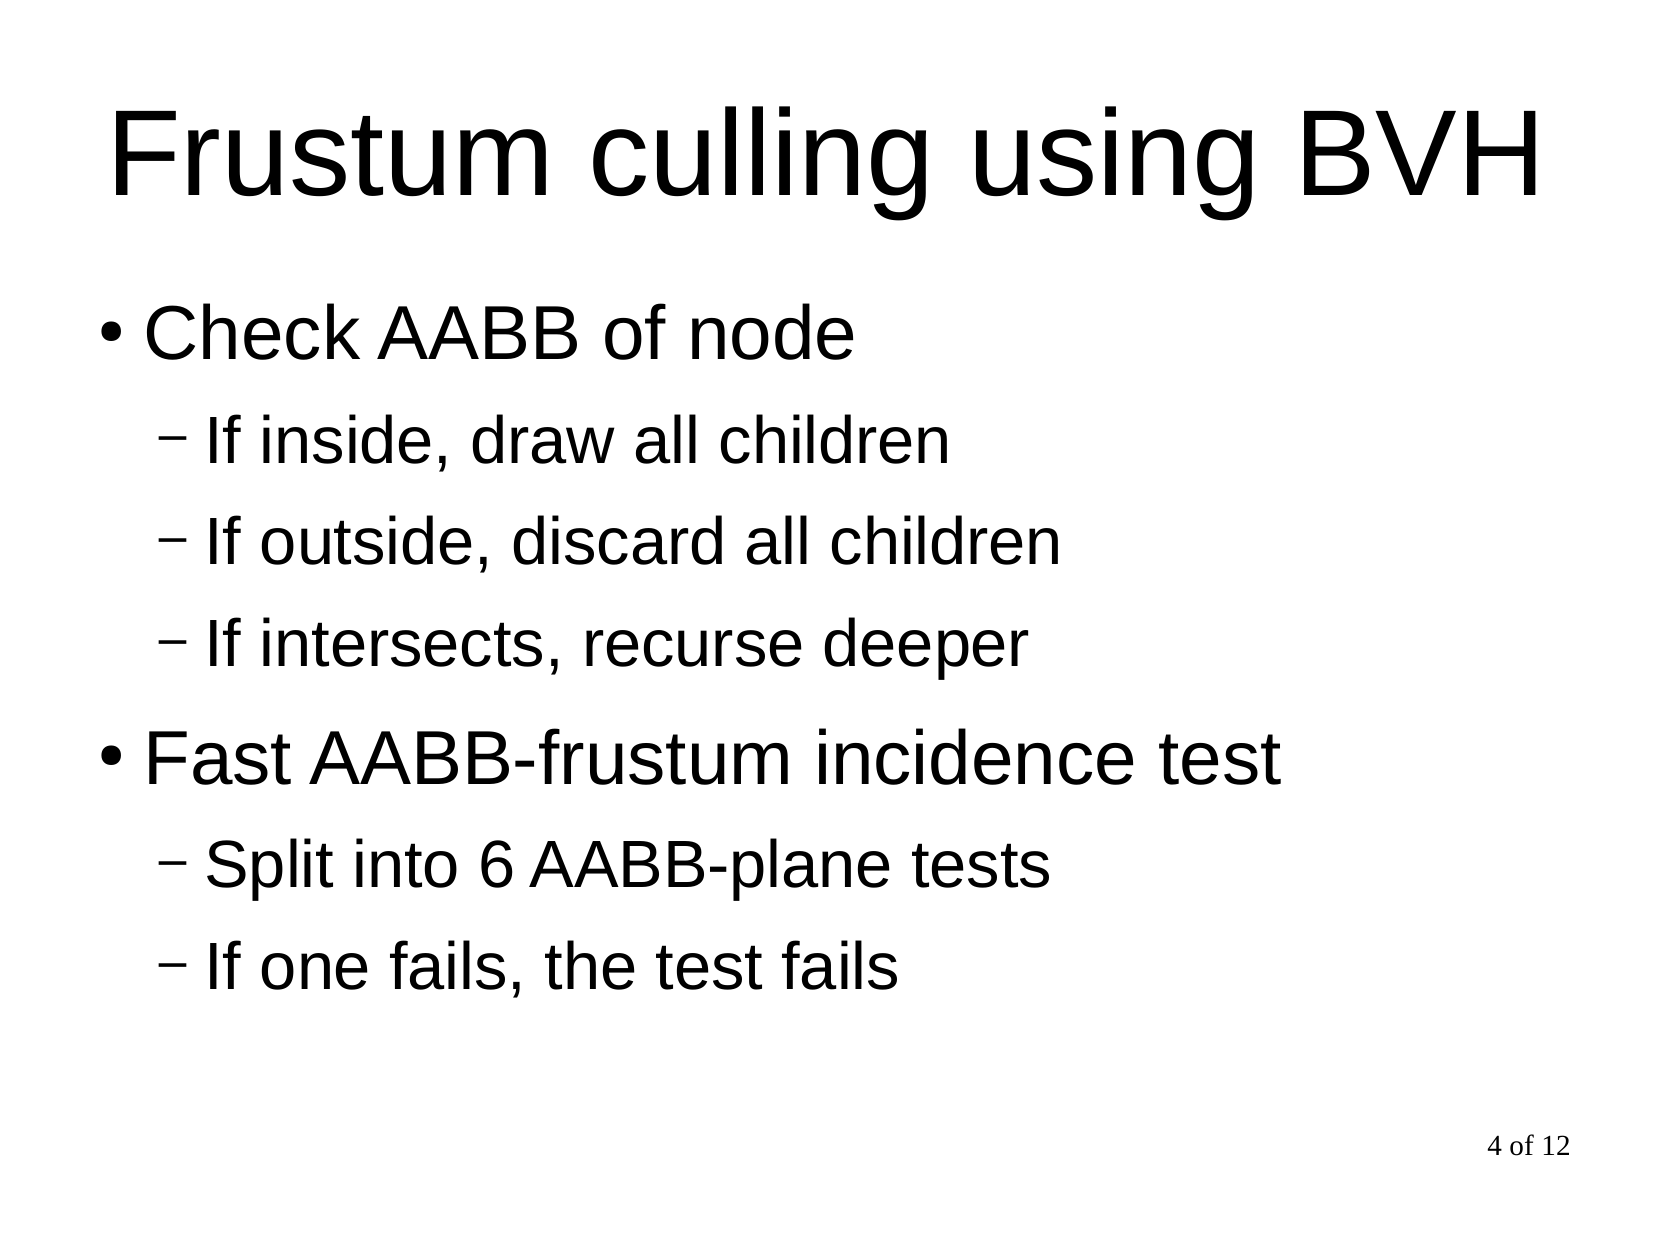

# Frustum culling using BVH
Check AABB of node
If inside, draw all children
If outside, discard all children
If intersects, recurse deeper
Fast AABB-frustum incidence test
Split into 6 AABB-plane tests
If one fails, the test fails
4